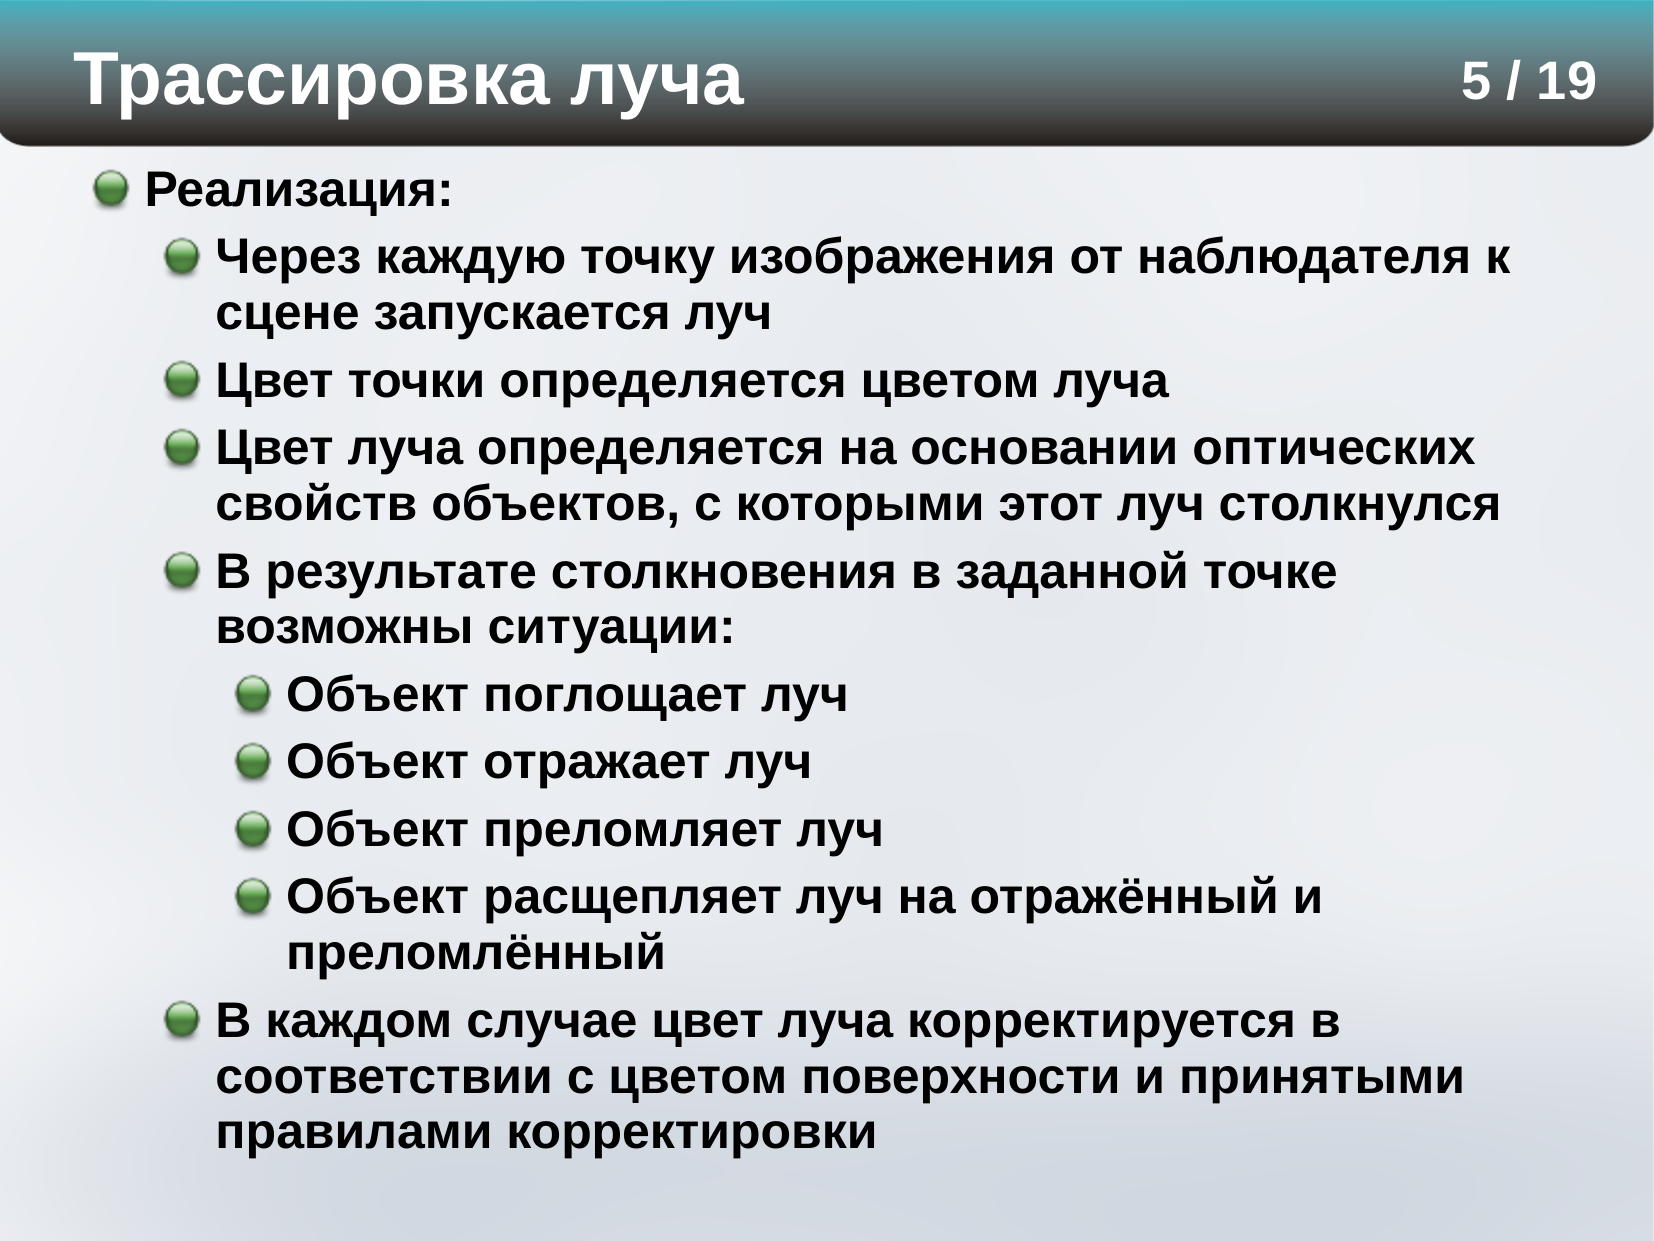

Трассировка луча
Реализация:
Через каждую точку изображения от наблюдателя к сцене запускается луч
Цвет точки определяется цветом луча
Цвет луча определяется на основании оптических свойств объектов, с которыми этот луч столкнулся
В результате столкновения в заданной точке возможны ситуации:
Объект поглощает луч
Объект отражает луч
Объект преломляет луч
Объект расщепляет луч на отражённый и преломлённый
В каждом случае цвет луча корректируется в соответствии с цветом поверхности и принятыми правилами корректировки